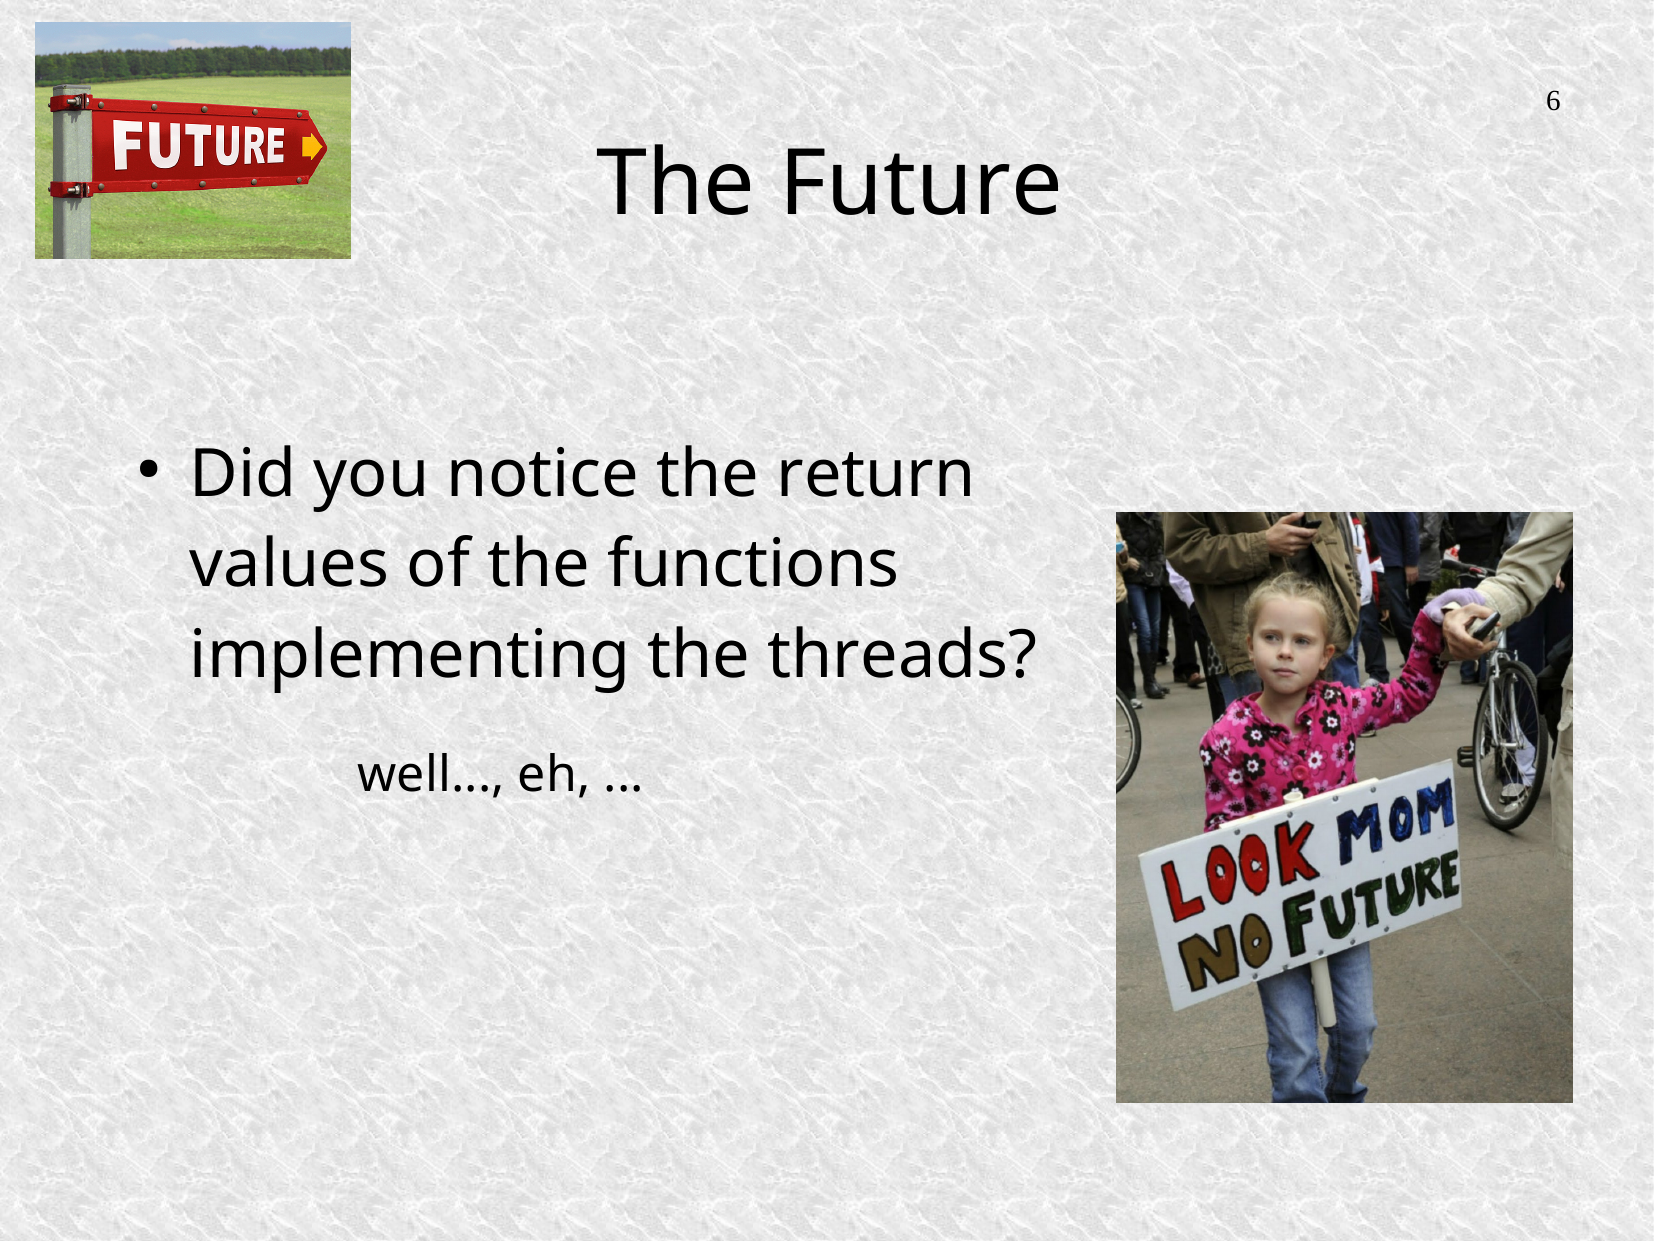

# The Future
6
Did you notice the return
values of the functions
implementing the threads?
well..., eh, ...